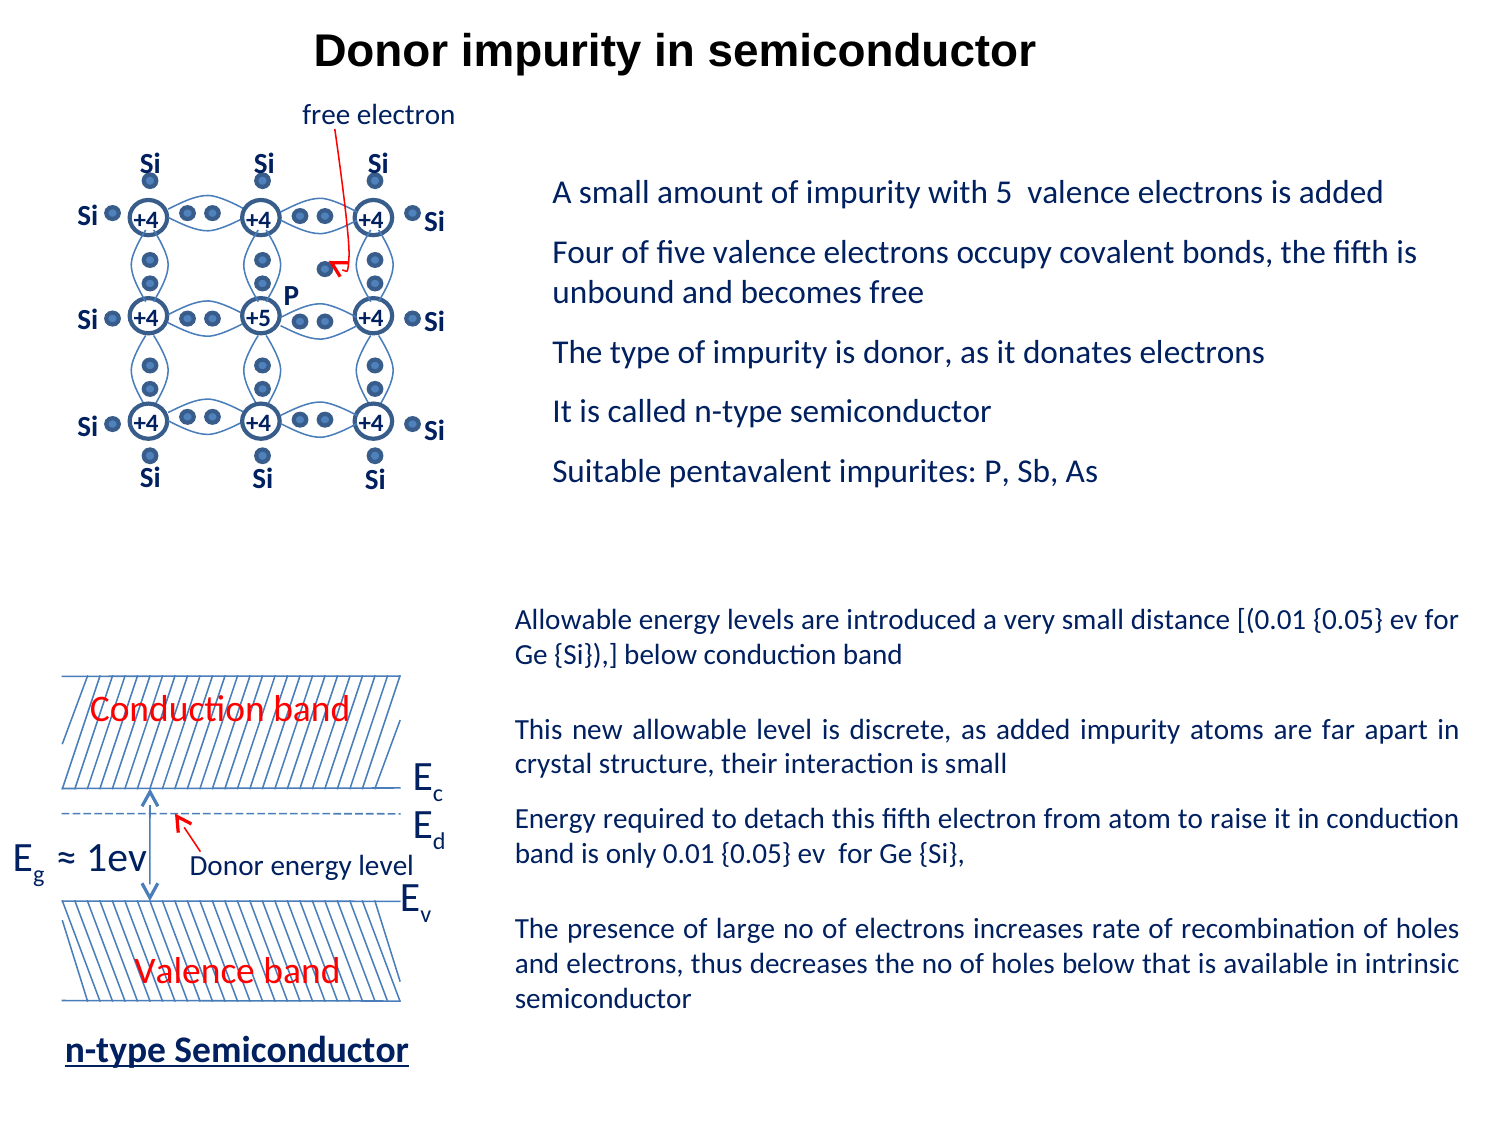

Donor impurity in semiconductor
free electron
Si
Si
Si
A small amount of impurity with 5 valence electrons is added
Four of five valence electrons occupy covalent bonds, the fifth is unbound and becomes free
The type of impurity is donor, as it donates electrons
It is called n-type semiconductor
Suitable pentavalent impurites: P, Sb, As
Si
Si
+4
+4
+4
P
Si
+4
+5
+4
Si
+4
+4
+4
Si
Si
Si
Si
Si
Allowable energy levels are introduced a very small distance [(0.01 {0.05} ev for Ge {Si}),] below conduction band
This new allowable level is discrete, as added impurity atoms are far apart in crystal structure, their interaction is small
Energy required to detach this fifth electron from atom to raise it in conduction band is only 0.01 {0.05} ev for Ge {Si},
The presence of large no of electrons increases rate of recombination of holes and electrons, thus decreases the no of holes below that is available in intrinsic semiconductor
Conduction band
Ec
Ed
Eg ≈ 1ev
Donor energy level
Ev
Valence band
n-type Semiconductor